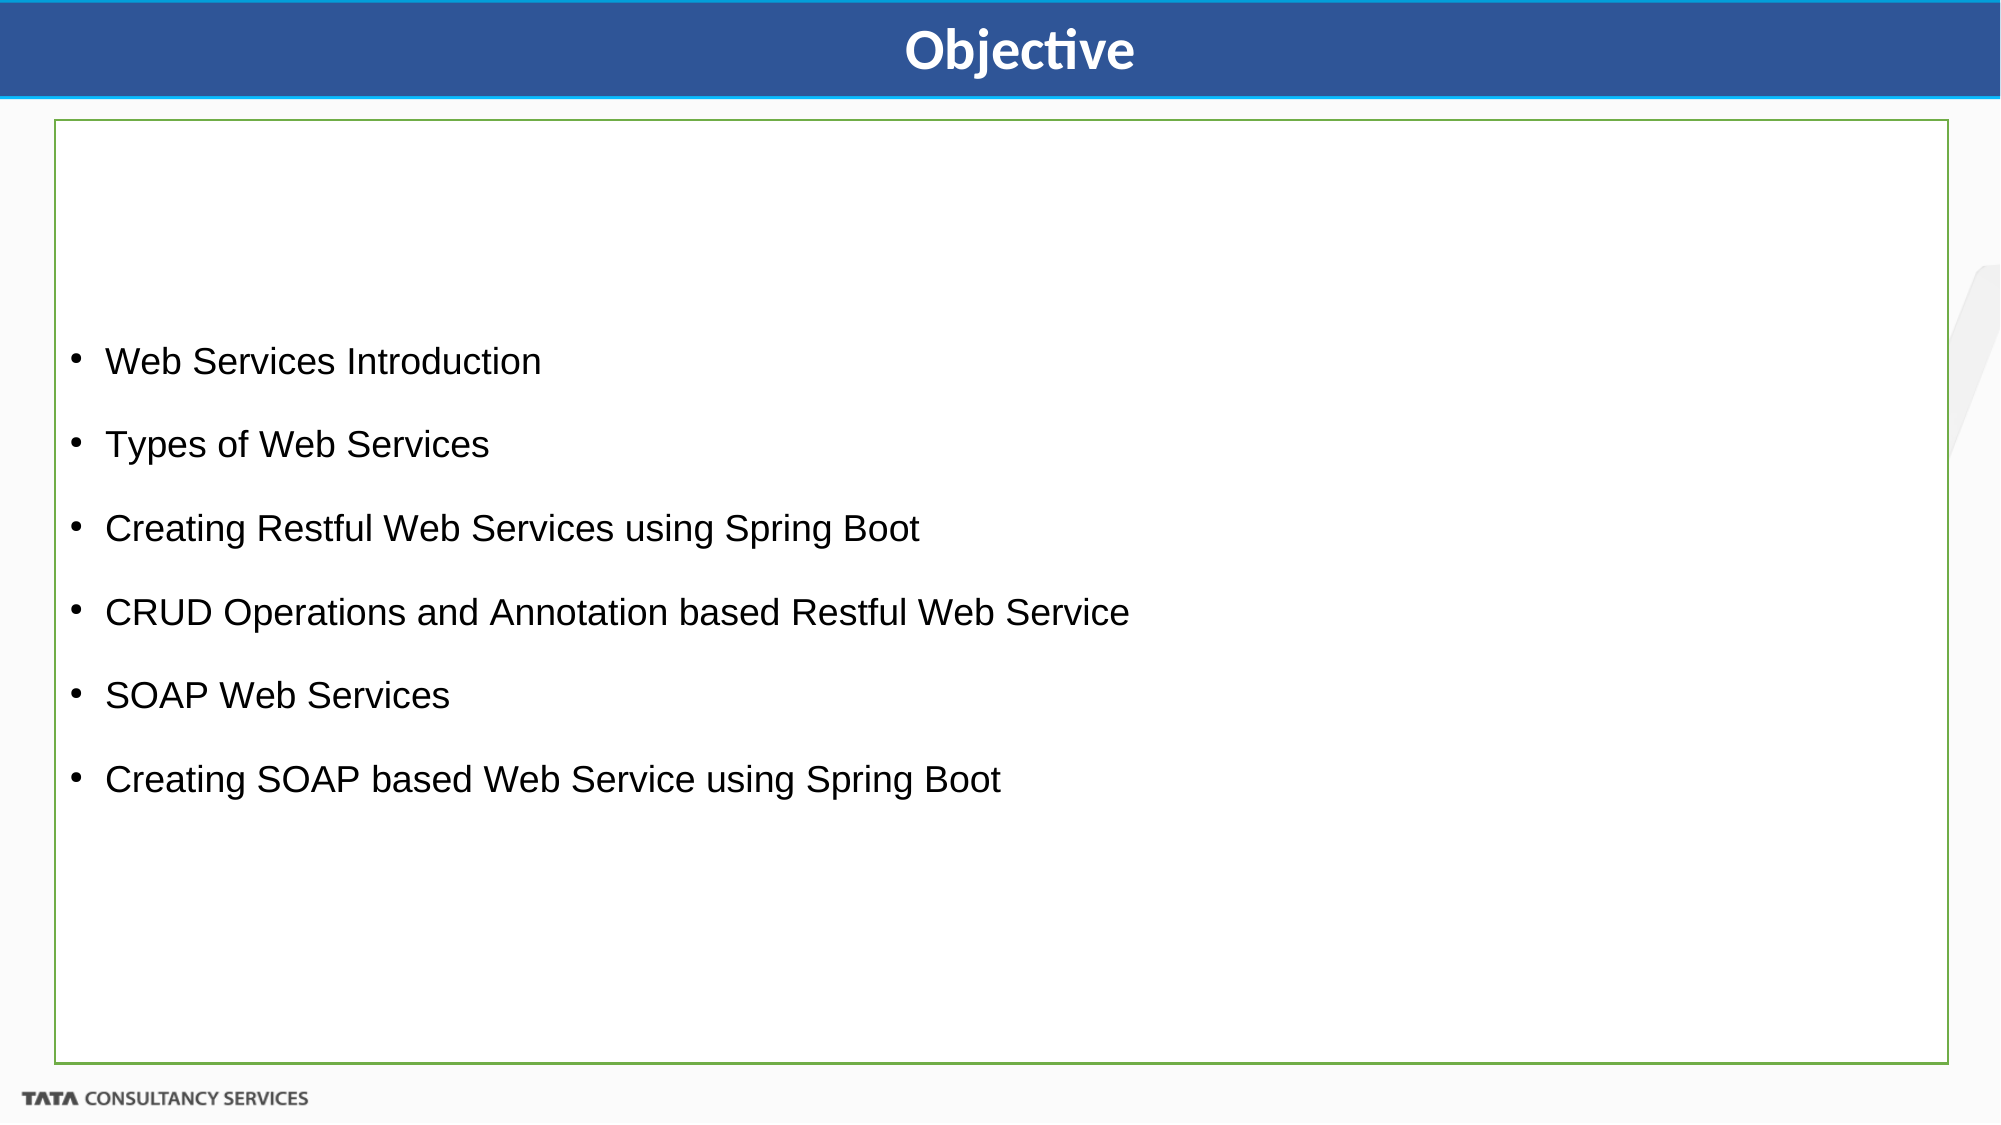

Objective
Web Services Introduction
Types of Web Services
Creating Restful Web Services using Spring Boot
CRUD Operations and Annotation based Restful Web Service
SOAP Web Services
Creating SOAP based Web Service using Spring Boot